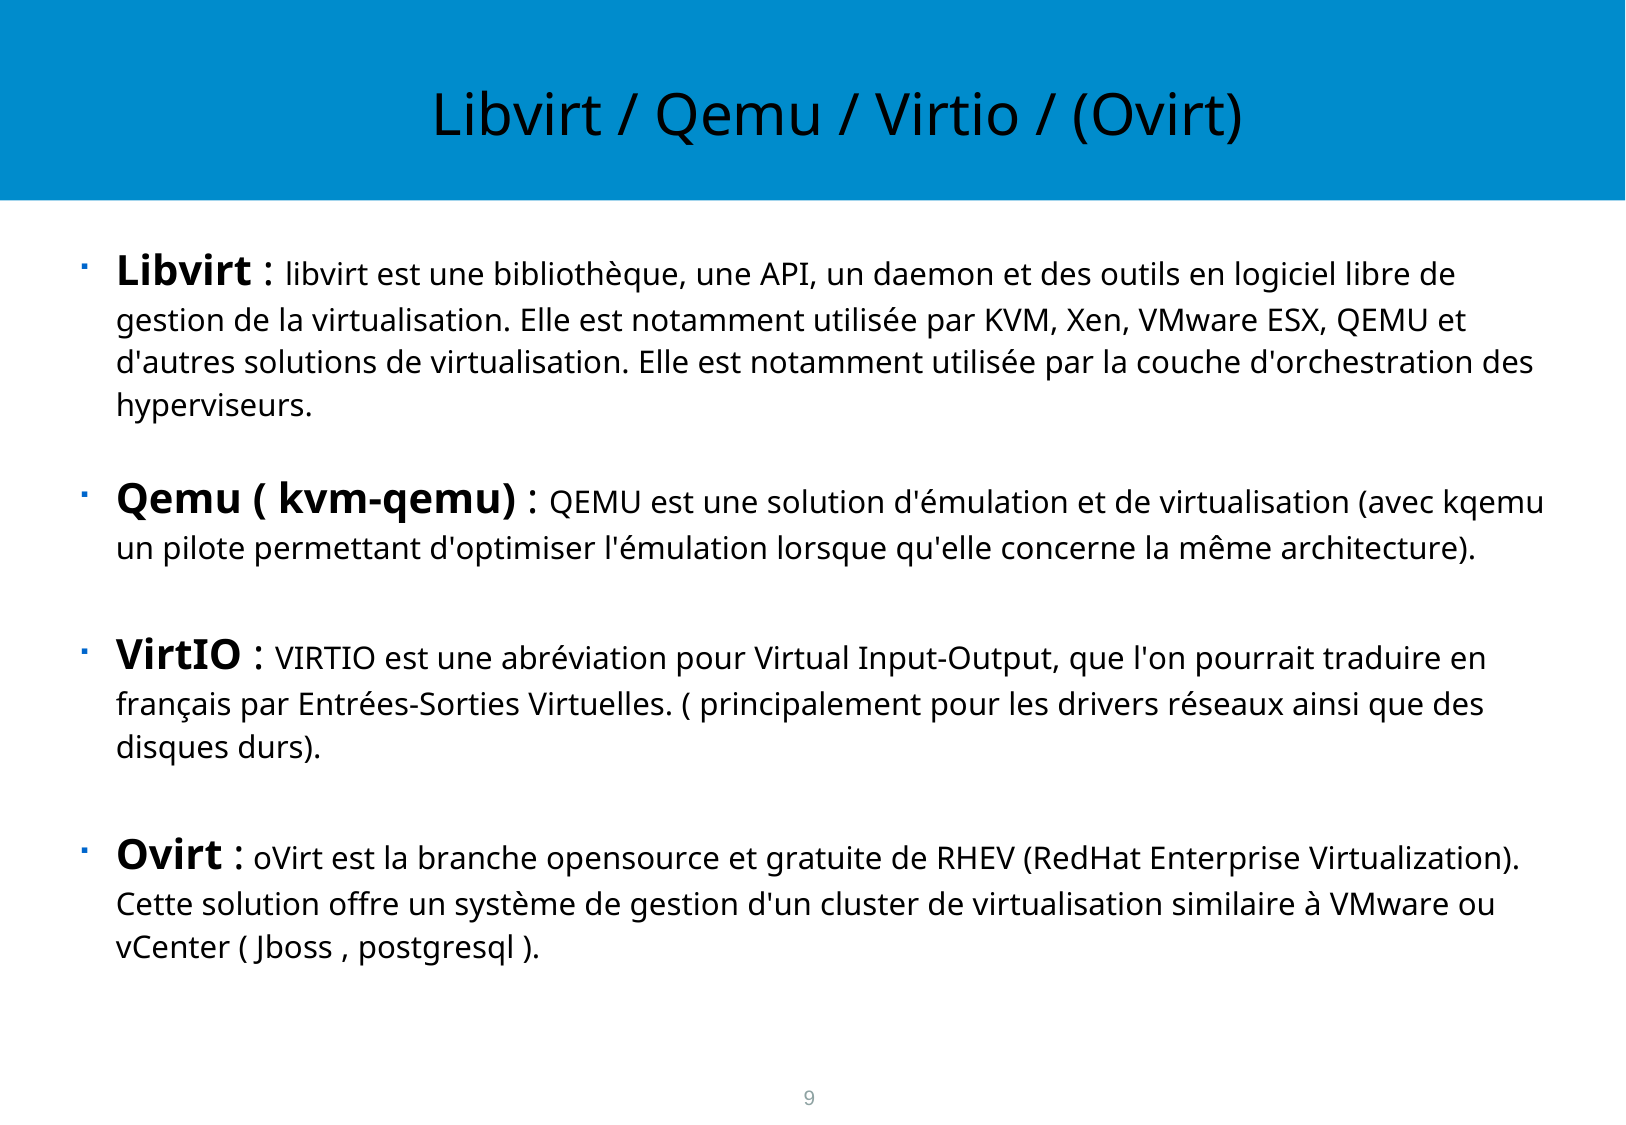

# Libvirt / Qemu / Virtio / (Ovirt)
Libvirt : libvirt est une bibliothèque, une API, un daemon et des outils en logiciel libre de gestion de la virtualisation. Elle est notamment utilisée par KVM, Xen, VMware ESX, QEMU et d'autres solutions de virtualisation. Elle est notamment utilisée par la couche d'orchestration des hyperviseurs.
Qemu ( kvm-qemu) : QEMU est une solution d'émulation et de virtualisation (avec kqemu un pilote permettant d'optimiser l'émulation lorsque qu'elle concerne la même architecture).
VirtIO : VIRTIO est une abréviation pour Virtual Input-Output, que l'on pourrait traduire en français par Entrées-Sorties Virtuelles. ( principalement pour les drivers réseaux ainsi que des disques durs).
Ovirt : oVirt est la branche opensource et gratuite de RHEV (RedHat Enterprise Virtualization). Cette solution offre un système de gestion d'un cluster de virtualisation similaire à VMware ou vCenter ( Jboss , postgresql ).